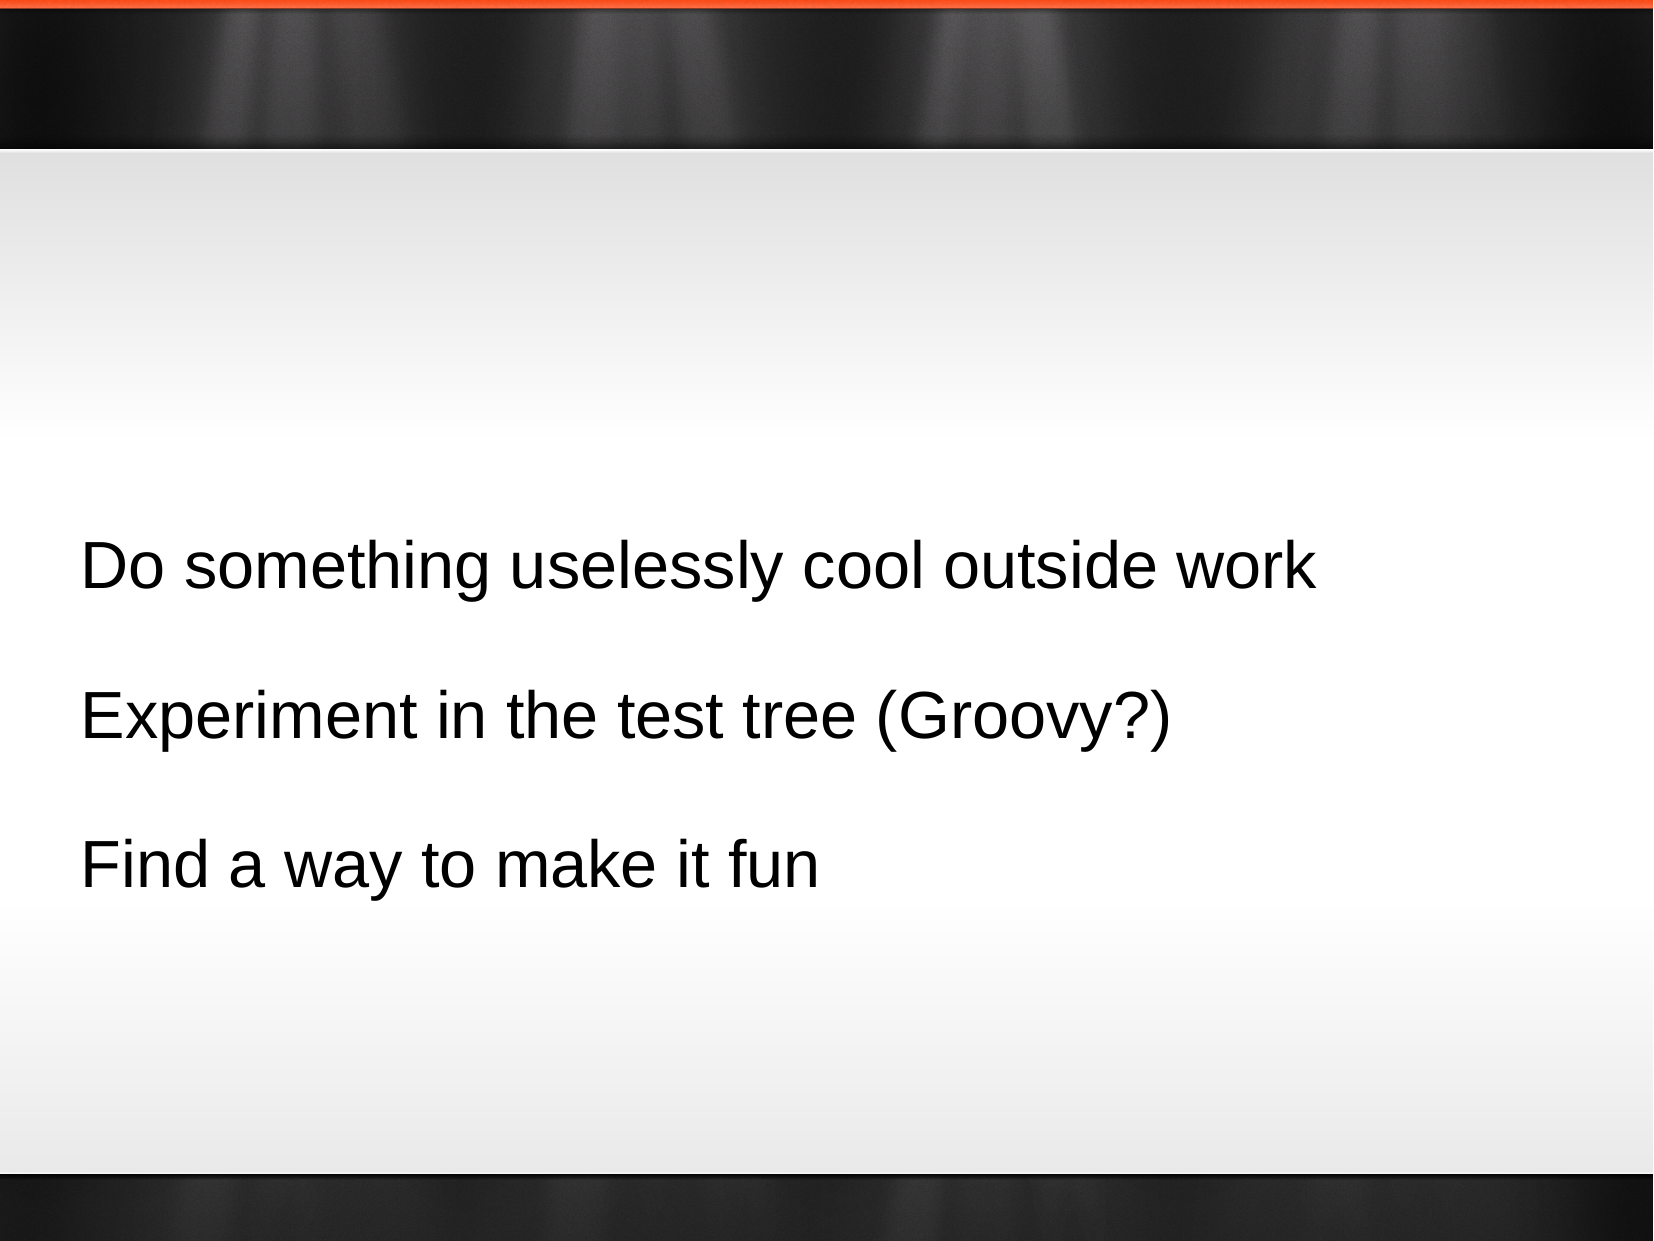

# Do something uselessly cool outside work
Experiment in the test tree (Groovy?)
Find a way to make it fun